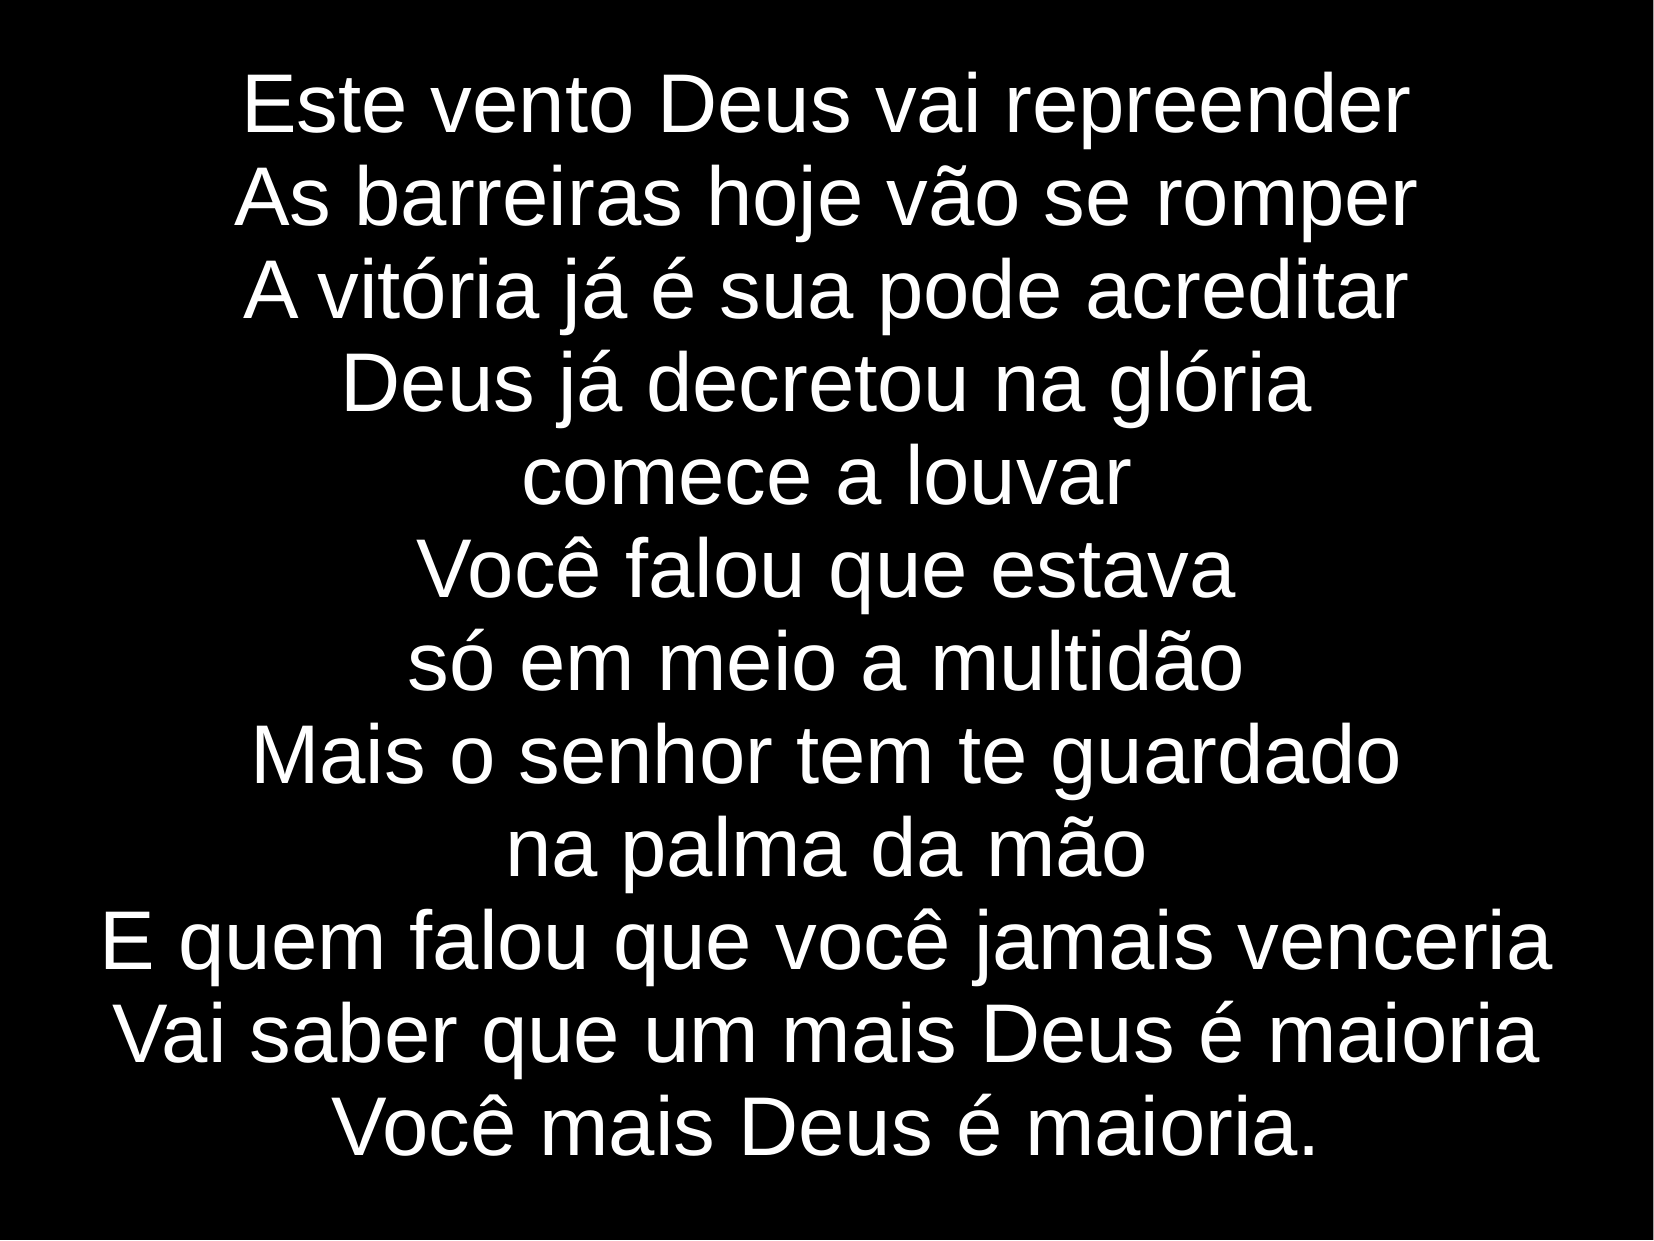

# Este vento Deus vai repreender
As barreiras hoje vão se romper
A vitória já é sua pode acreditar
Deus já decretou na glória
comece a louvar
Você falou que estava
só em meio a multidão
Mais o senhor tem te guardado
na palma da mão
E quem falou que você jamais venceria
Vai saber que um mais Deus é maioria
Você mais Deus é maioria.